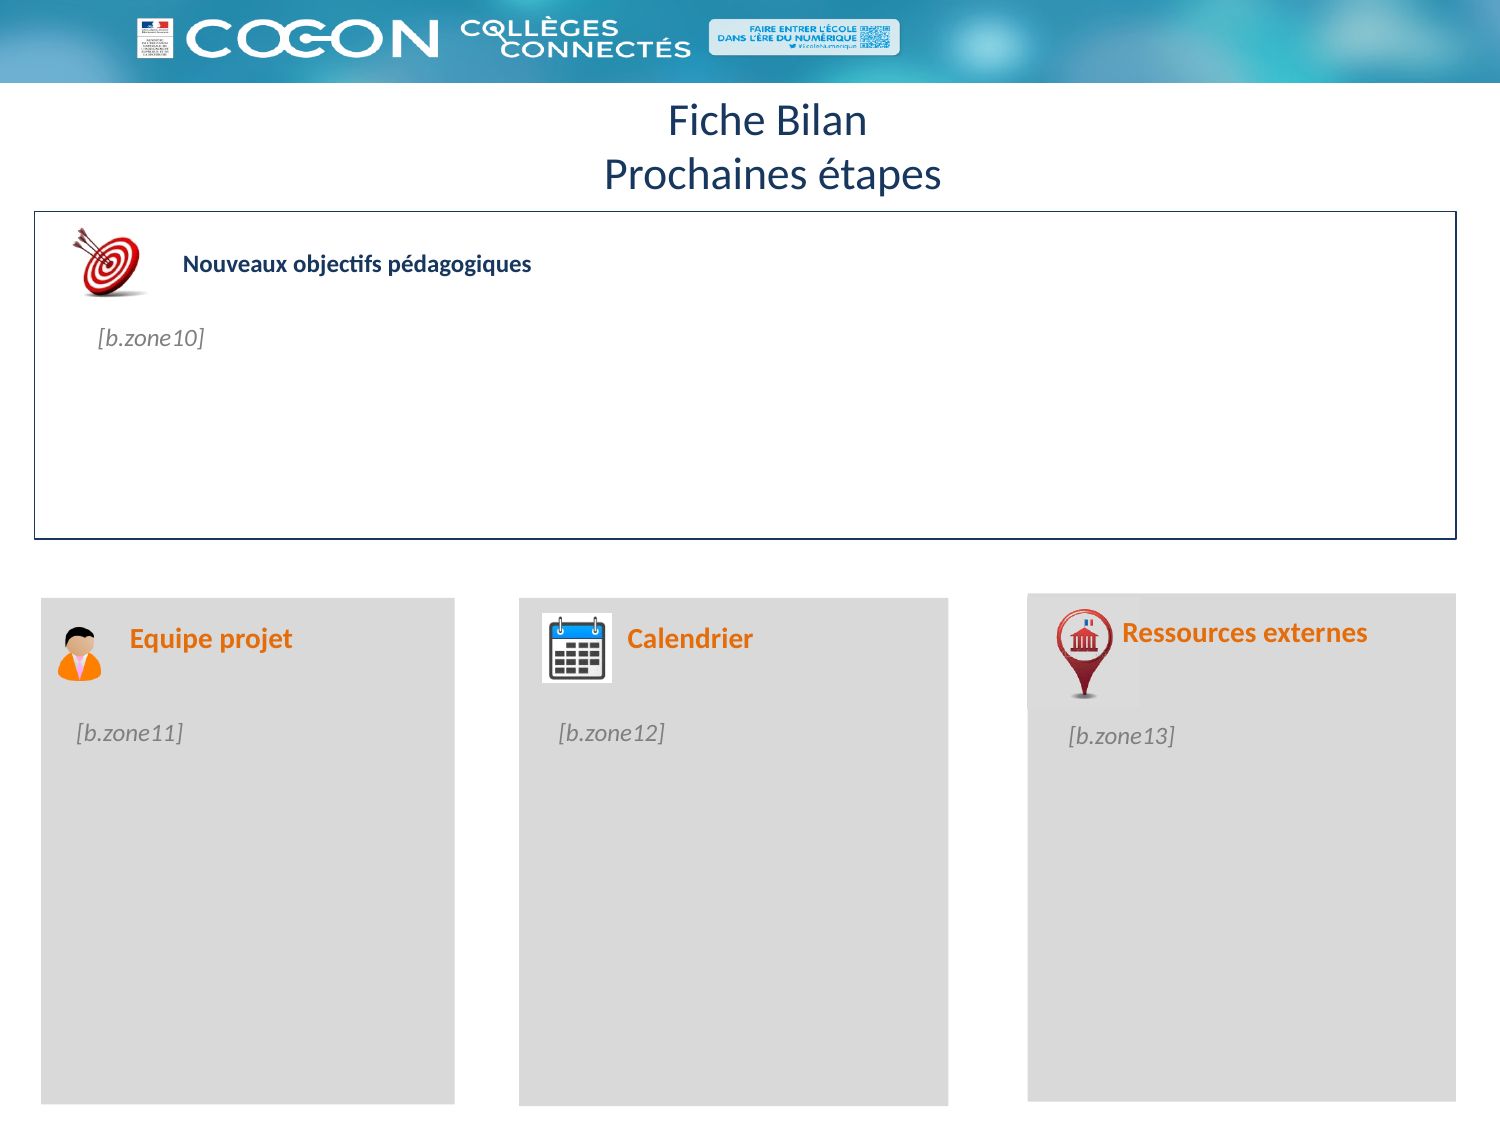

# Fiche Bilan Prochaines étapes
Nouveaux objectifs pédagogiques
[b.zone10]
Equipe projet
 Calendrier
Ressources externes
[b.zone11]
[b.zone12]
[b.zone13]